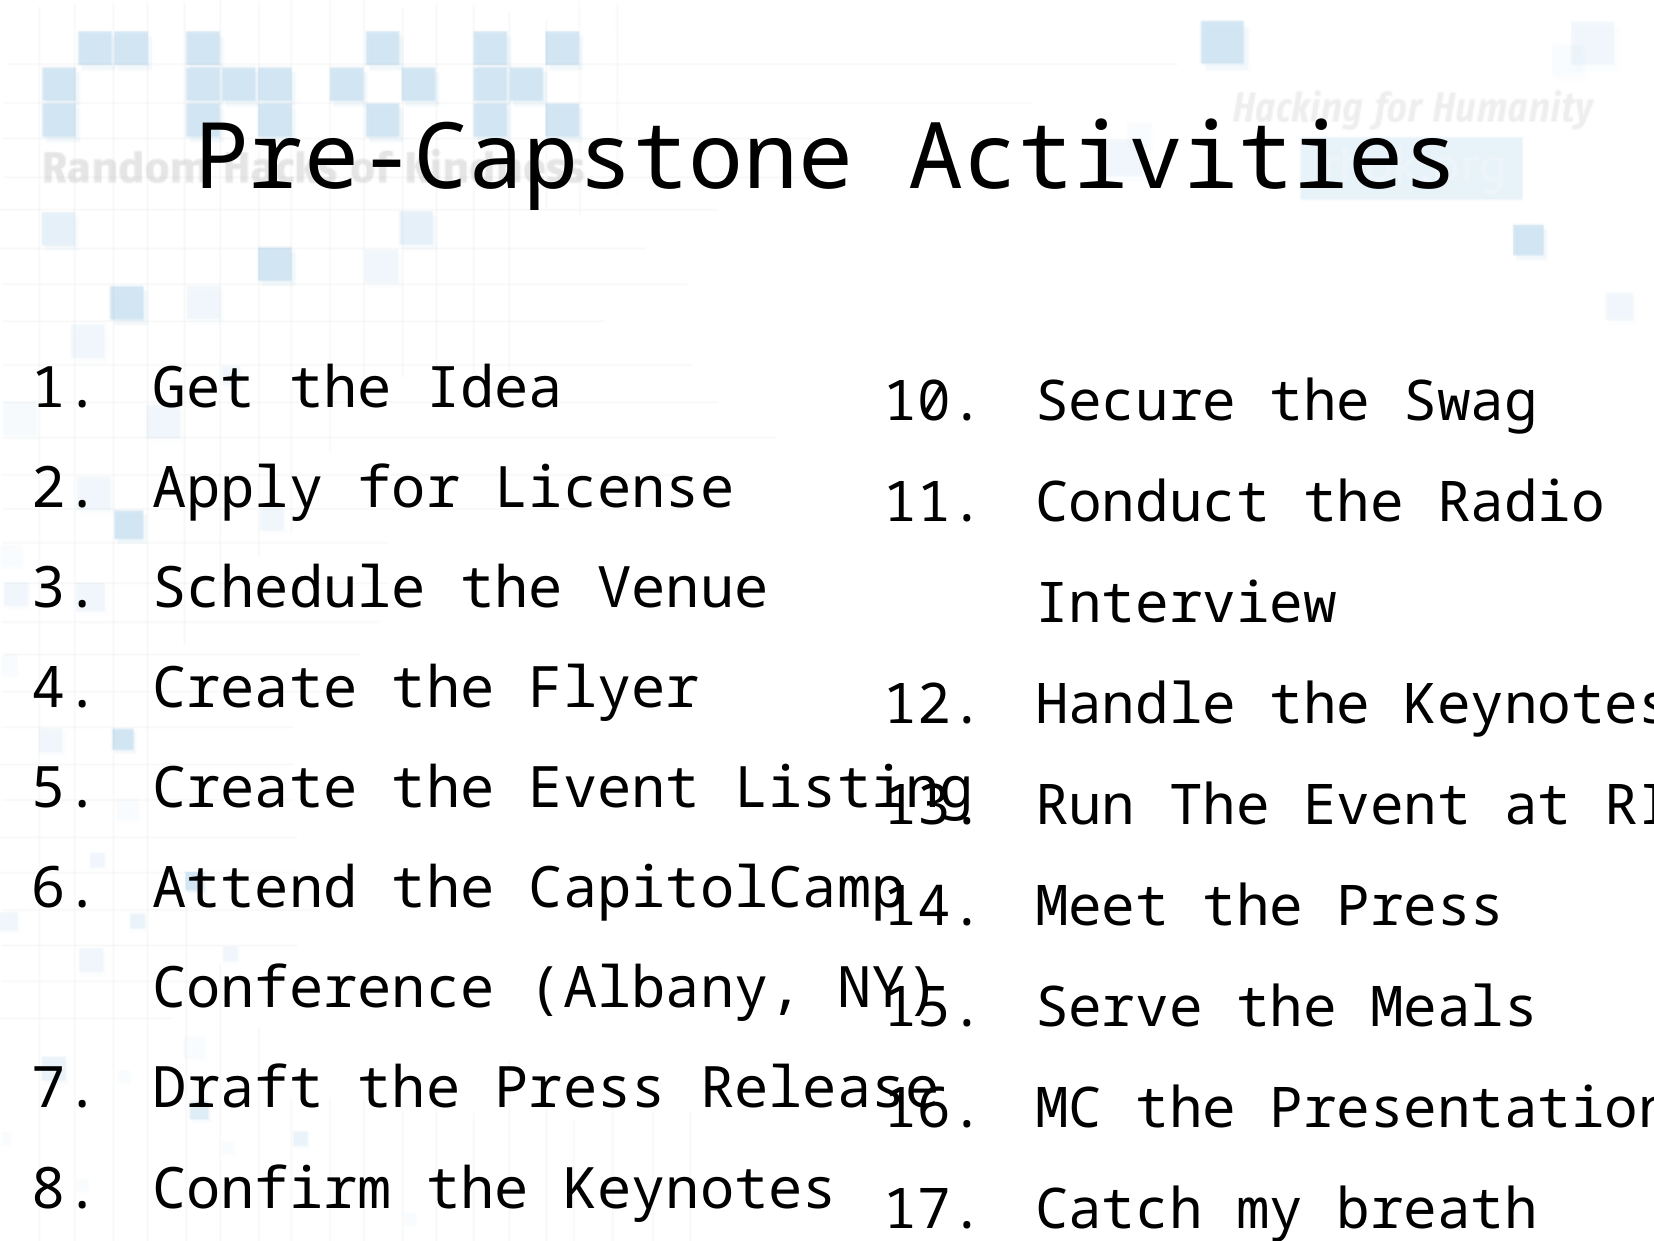

# Pre-Capstone Activities
 Get the Idea
 Apply for License
 Schedule the Venue
 Create the Flyer
 Create the Event Listing
 Attend the CapitolCamp
 Conference (Albany, NY)
 Draft the Press Release
 Confirm the Keynotes
 Release Press Release
 Secure the Swag
 Conduct the Radio
 Interview
 Handle the Keynotes
 Run The Event at RIT
 Meet the Press
 Serve the Meals
 MC the Presentations
 Catch my breath